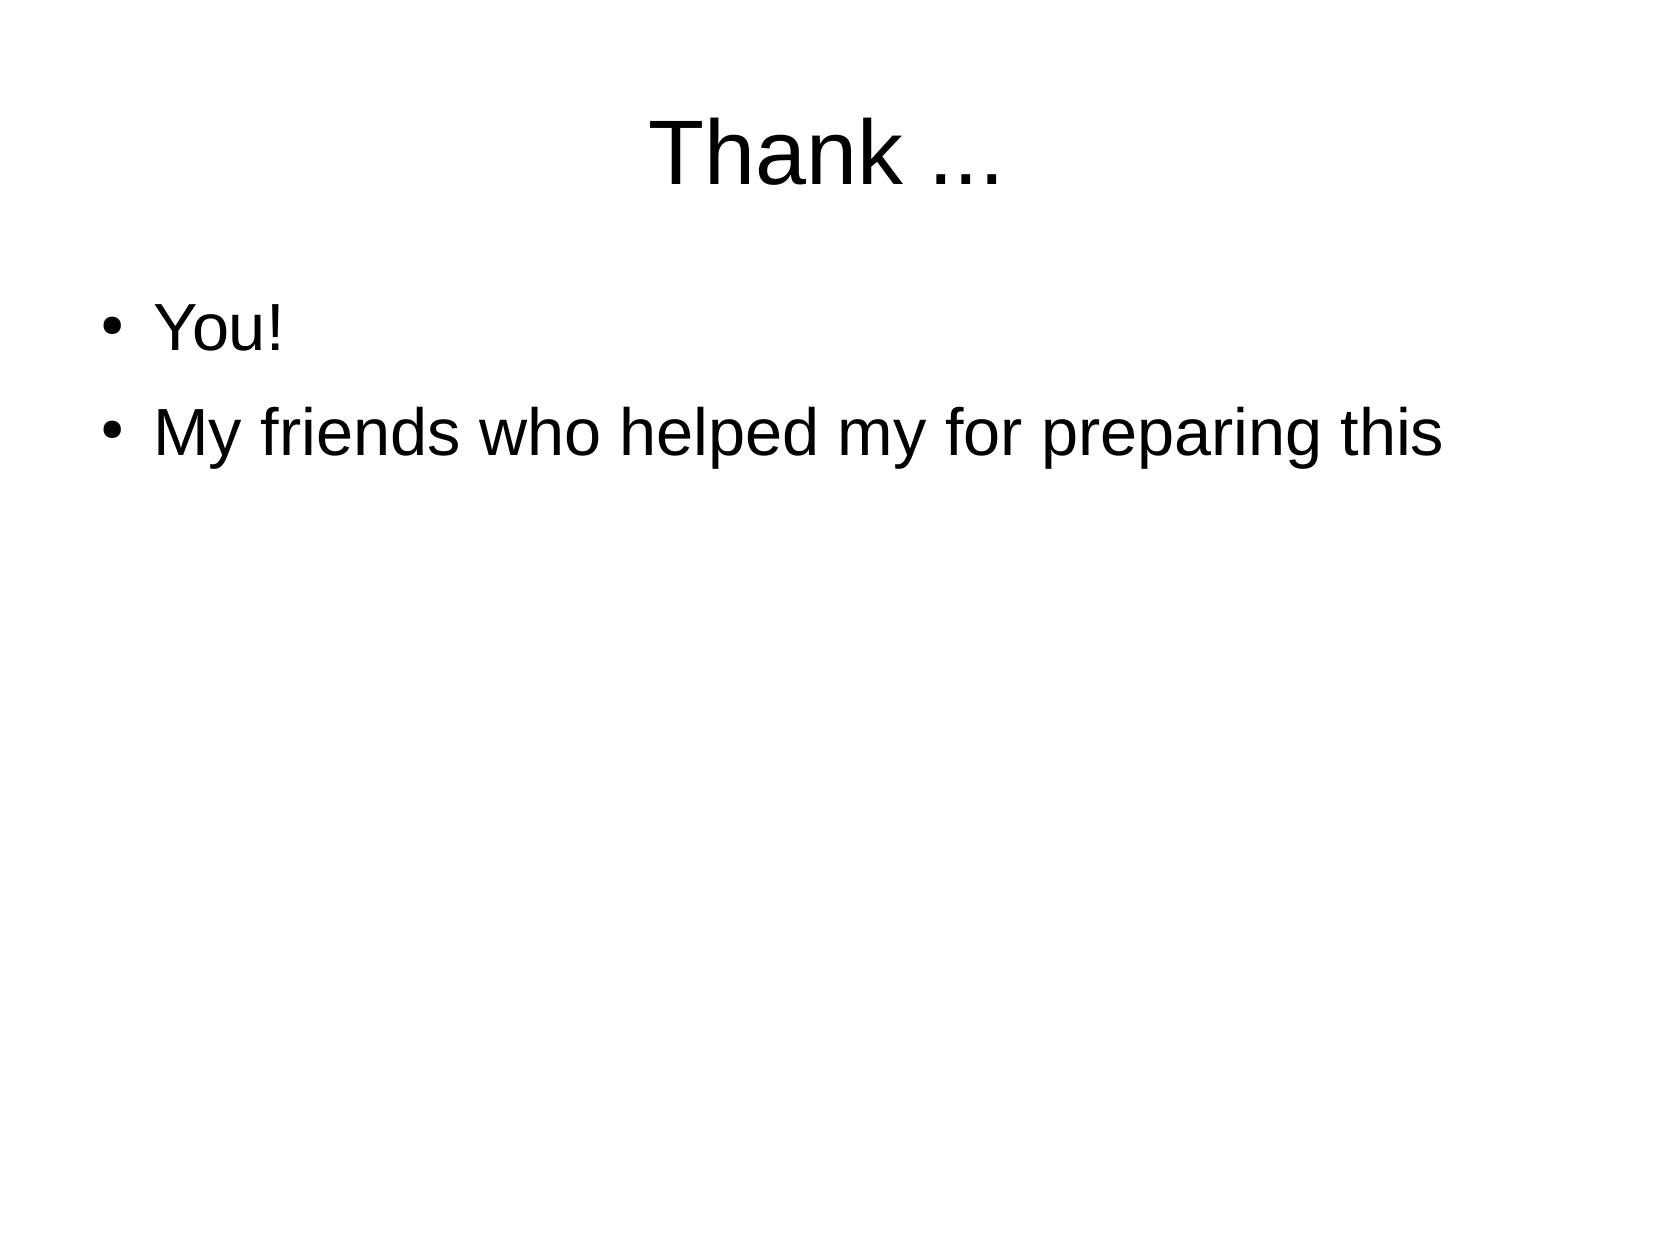

# Thank ...
You!
My friends who helped my for preparing this